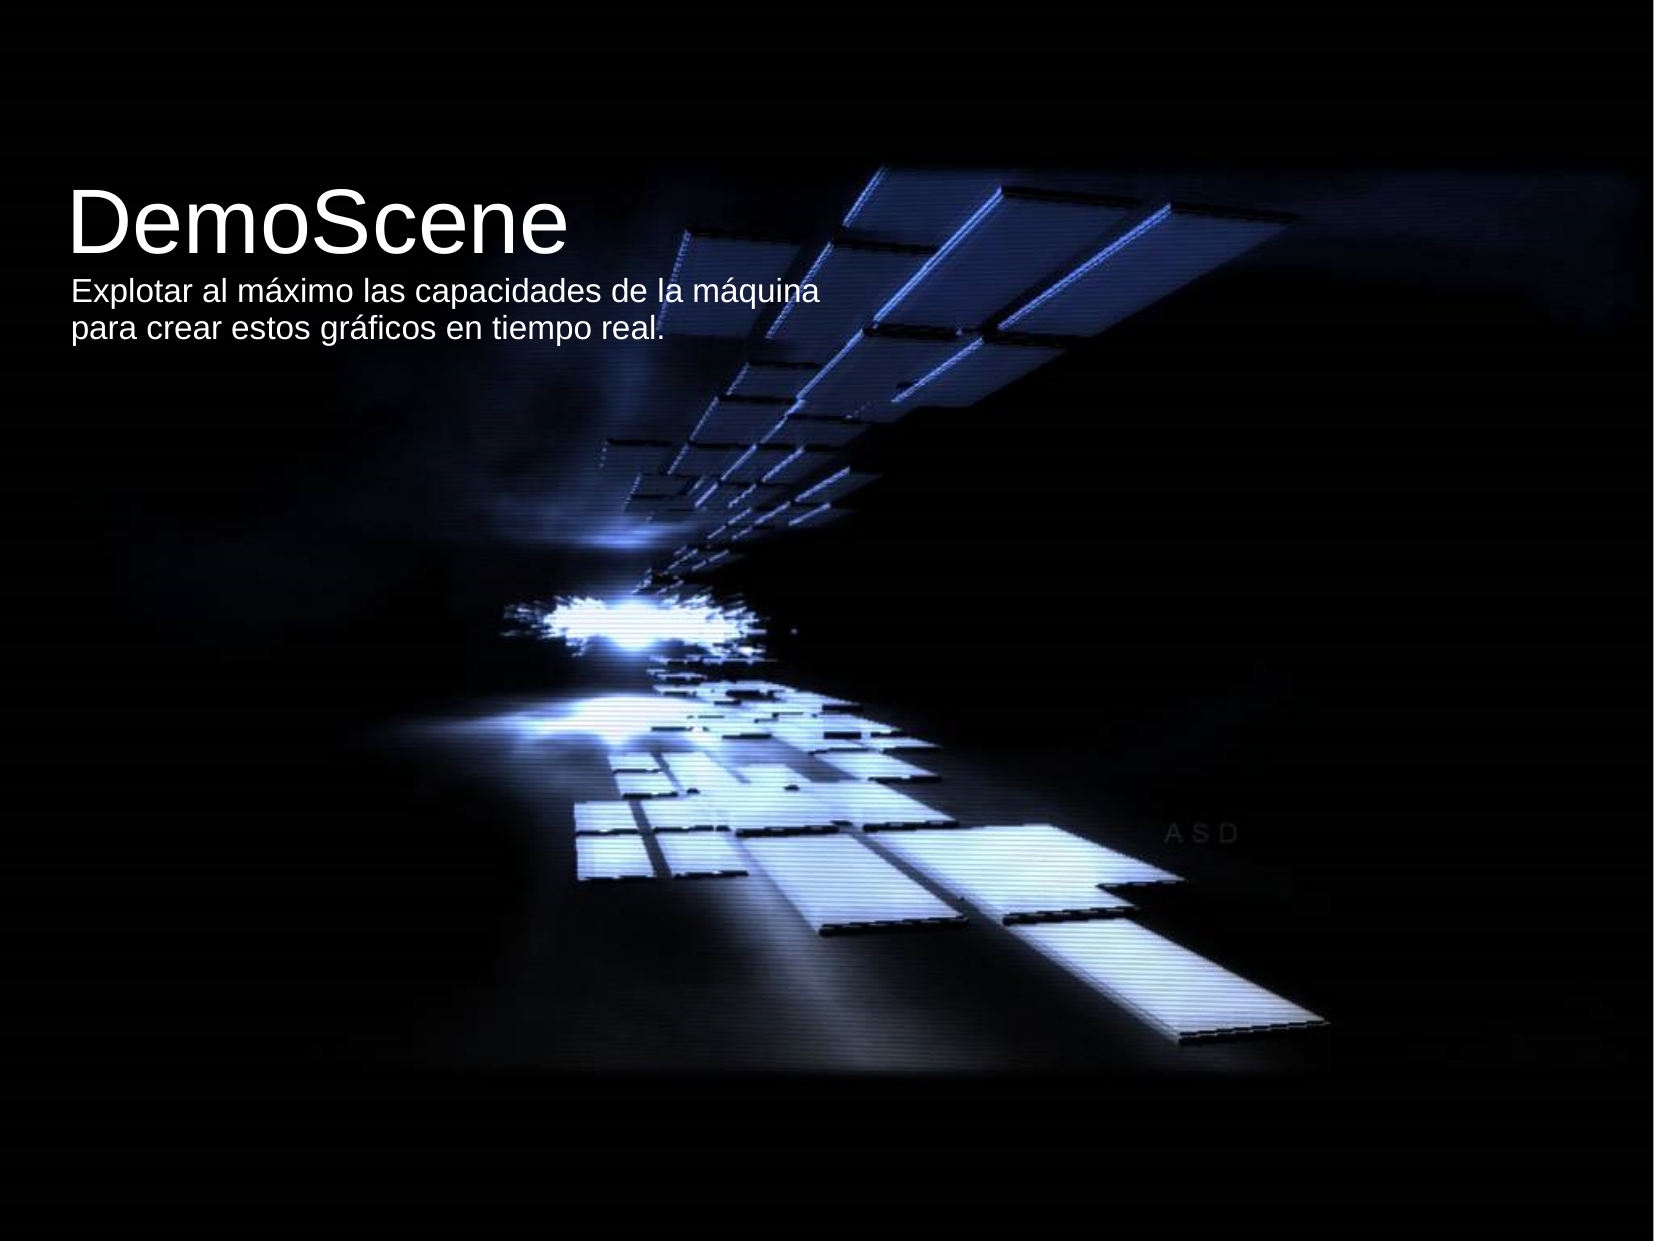

# DemoScene
Explotar al máximo las capacidades de la máquina
para crear estos gráficos en tiempo real.